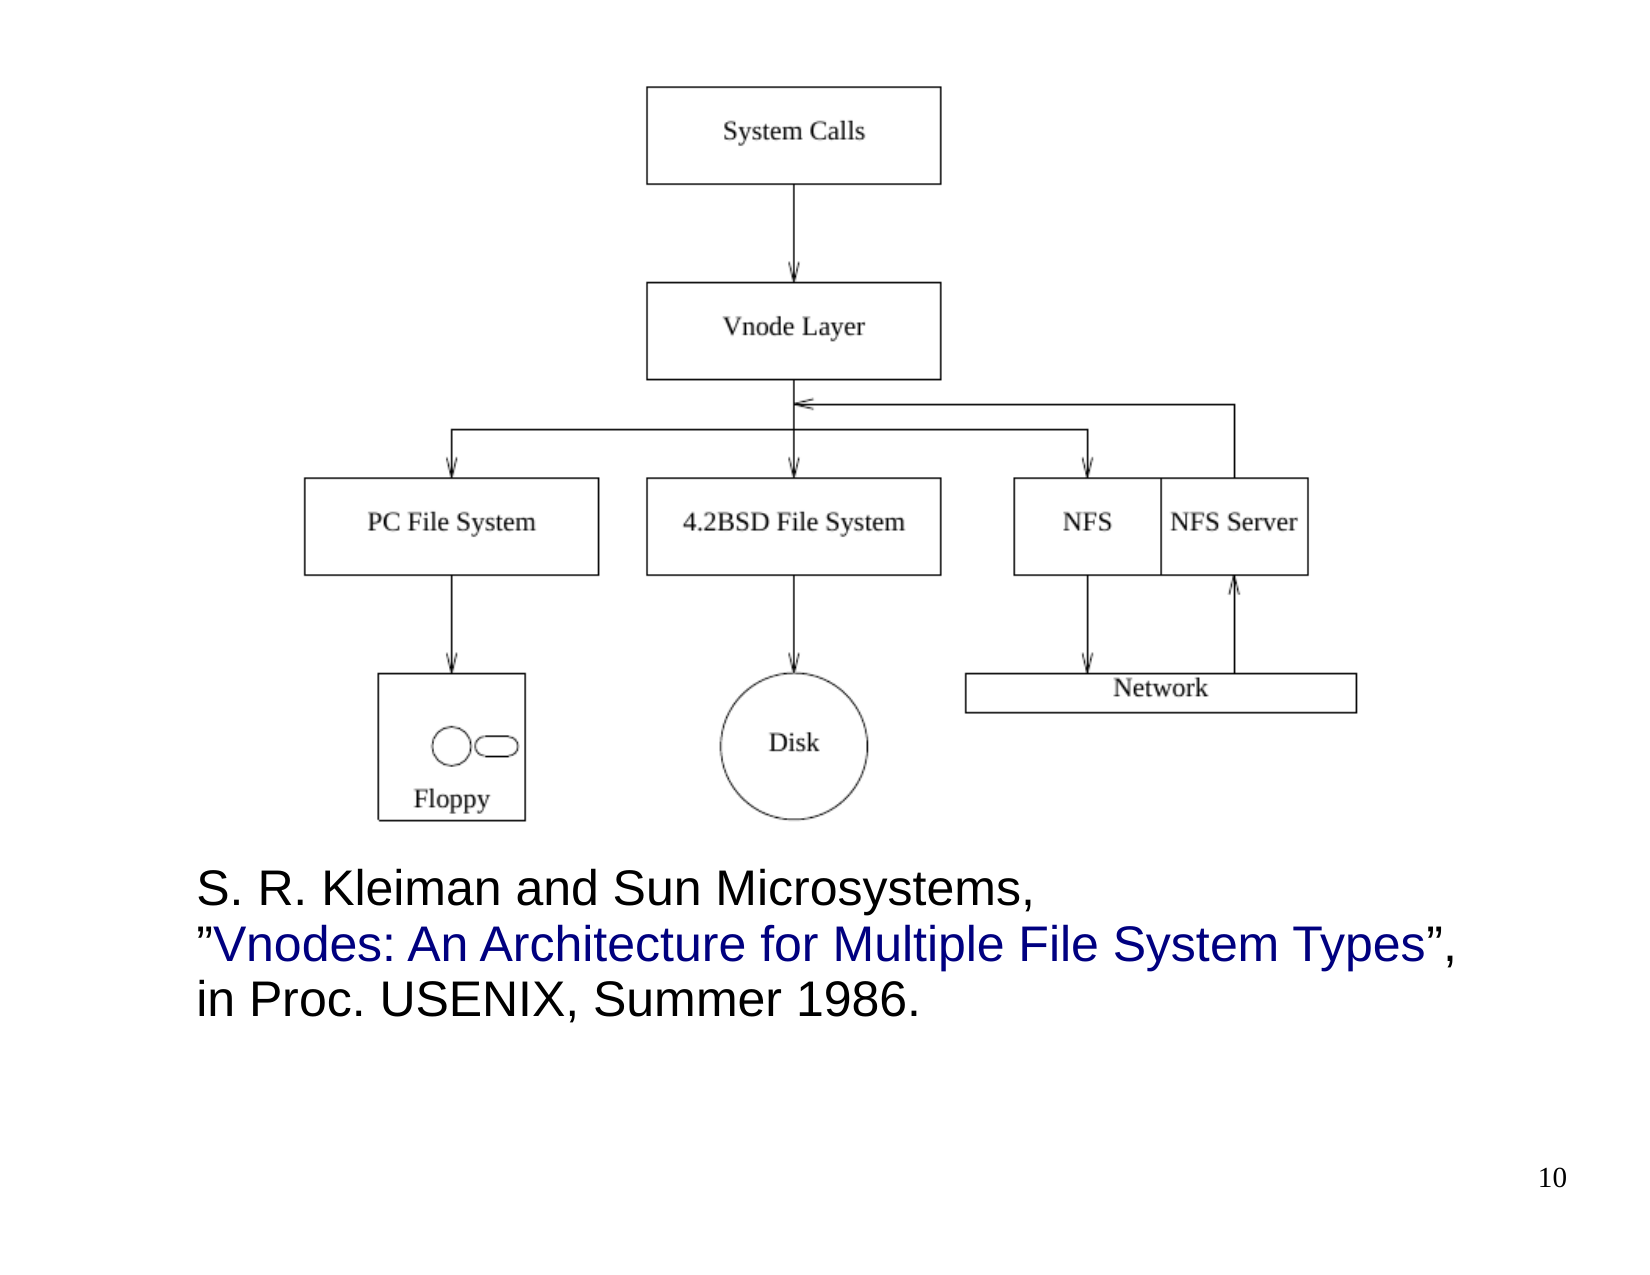

S. R. Kleiman and Sun Microsystems,
”Vnodes: An Architecture for Multiple File System Types”,
in Proc. USENIX, Summer 1986.
10